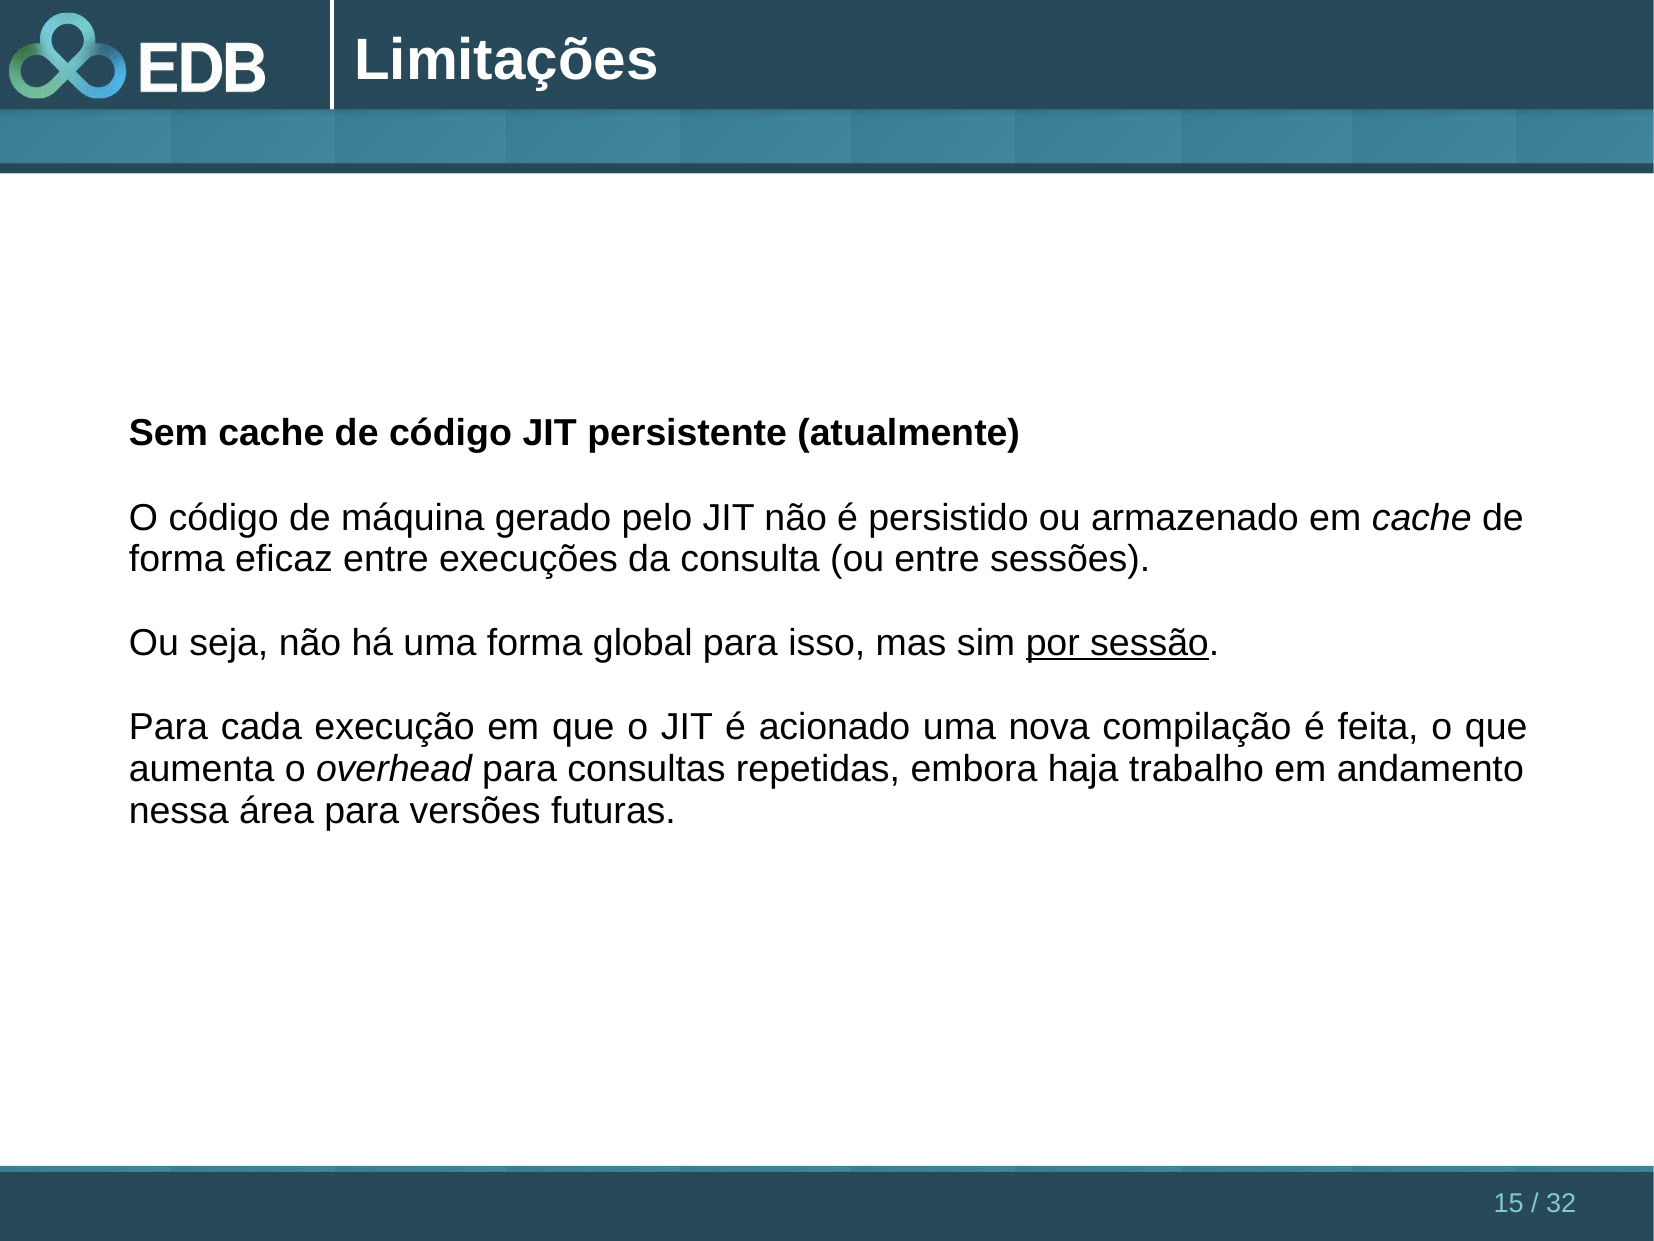

# Limitações
Sem cache de código JIT persistente (atualmente)
O código de máquina gerado pelo JIT não é persistido ou armazenado em cache de
forma eficaz entre execuções da consulta (ou entre sessões).
Ou seja, não há uma forma global para isso, mas sim por sessão.
Para cada execução em que o JIT é acionado uma nova compilação é feita, o que aumenta o overhead para consultas repetidas, embora haja trabalho em andamento
nessa área para versões futuras.